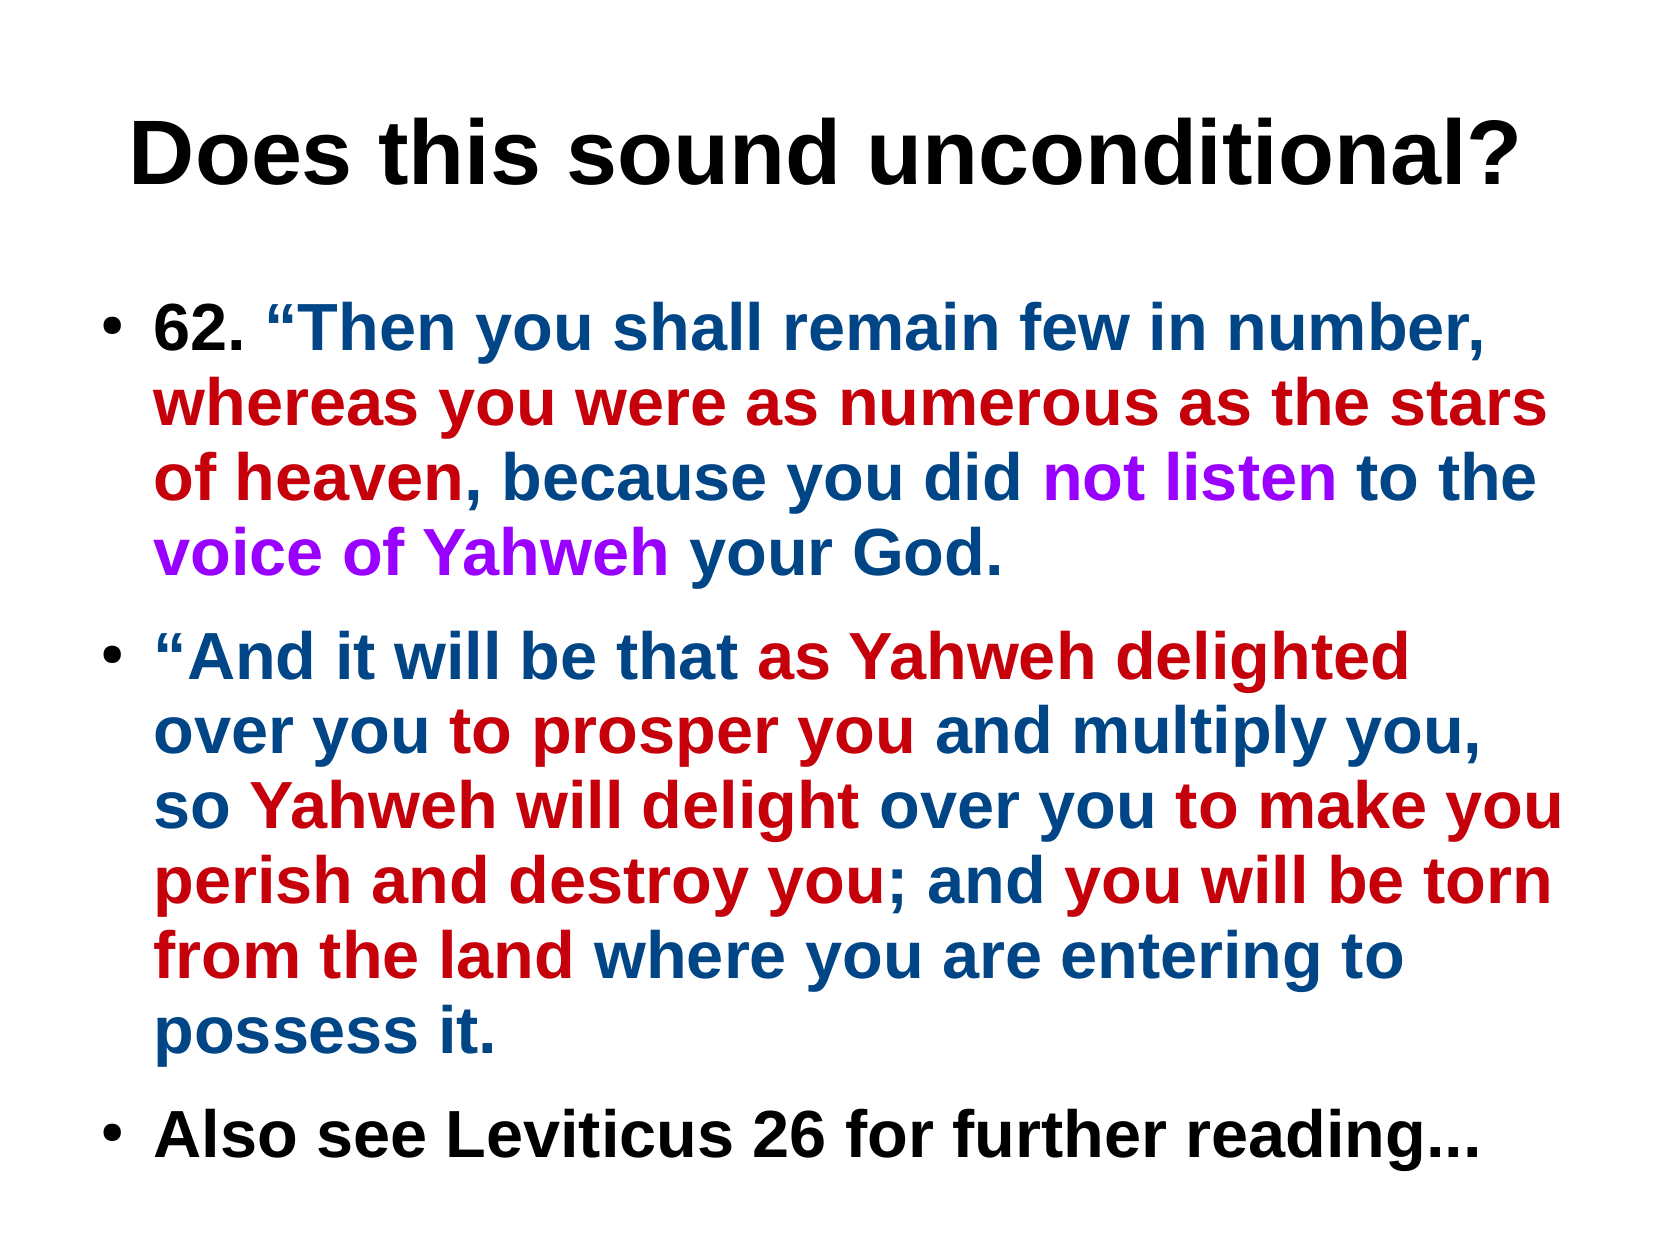

# Does this sound unconditional?
62. “Then you shall remain few in number, whereas you were as numerous as the stars of heaven, because you did not listen to the voice of Yahweh your God.
“And it will be that as Yahweh delighted over you to prosper you and multiply you, so Yahweh will delight over you to make you perish and destroy you; and you will be torn from the land where you are entering to possess it.
Also see Leviticus 26 for further reading...